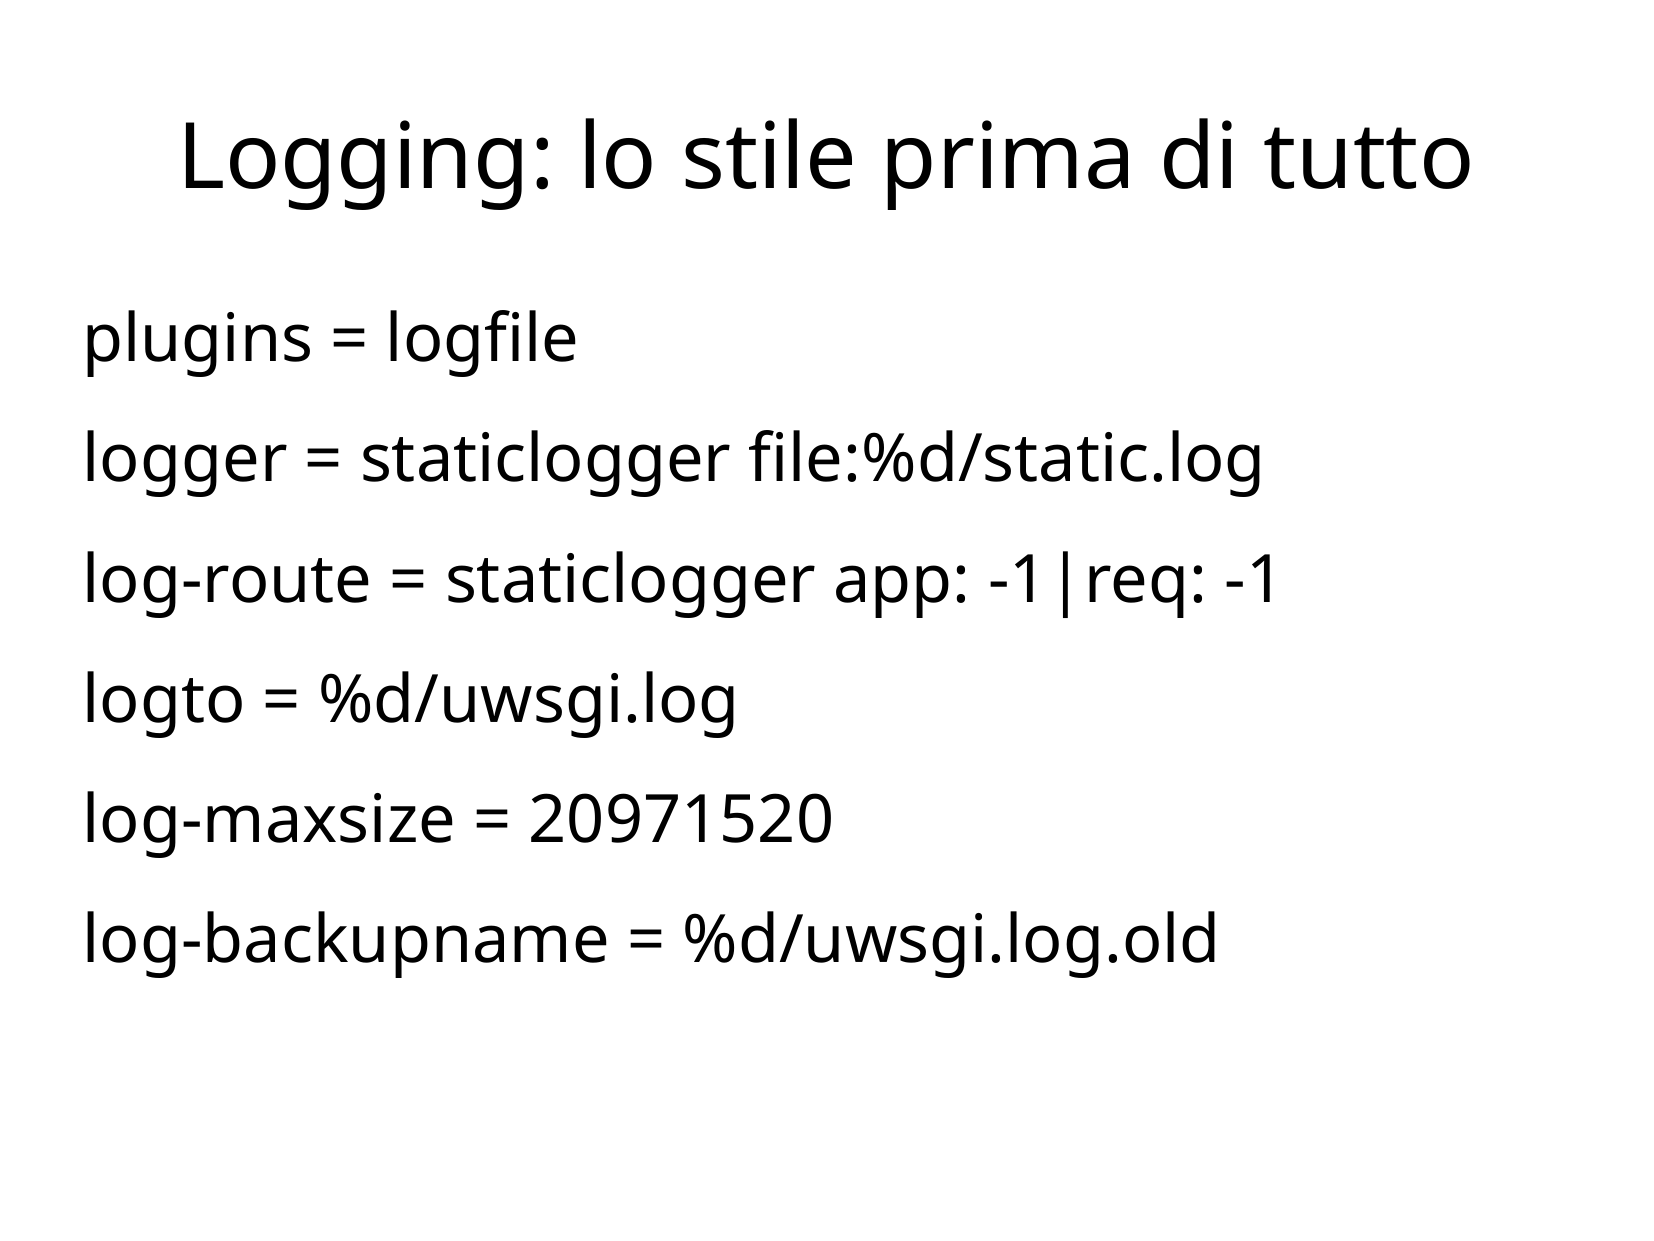

# Logging: lo stile prima di tutto
plugins = logfile
logger = staticlogger file:%d/static.log
log-route = staticlogger app: -1|req: -1
logto = %d/uwsgi.log
log-maxsize = 20971520
log-backupname = %d/uwsgi.log.old